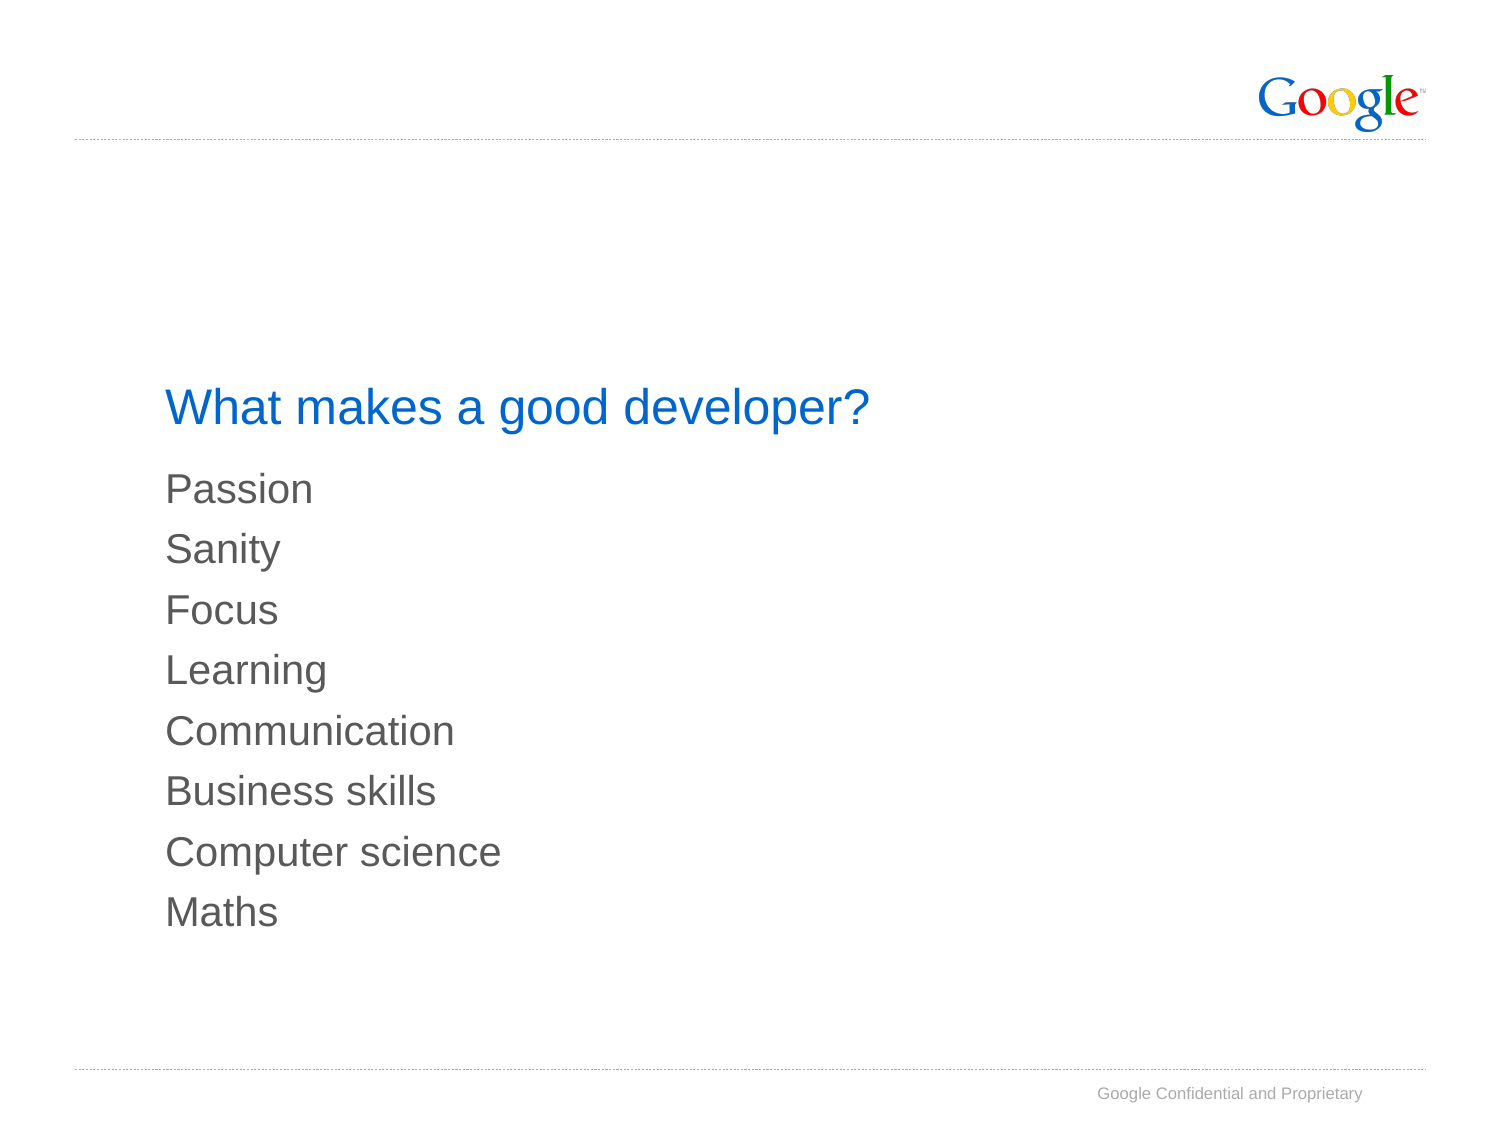

# What makes a good developer?
Passion
Sanity
Focus
Learning
Communication
Business skills
Computer science
Maths